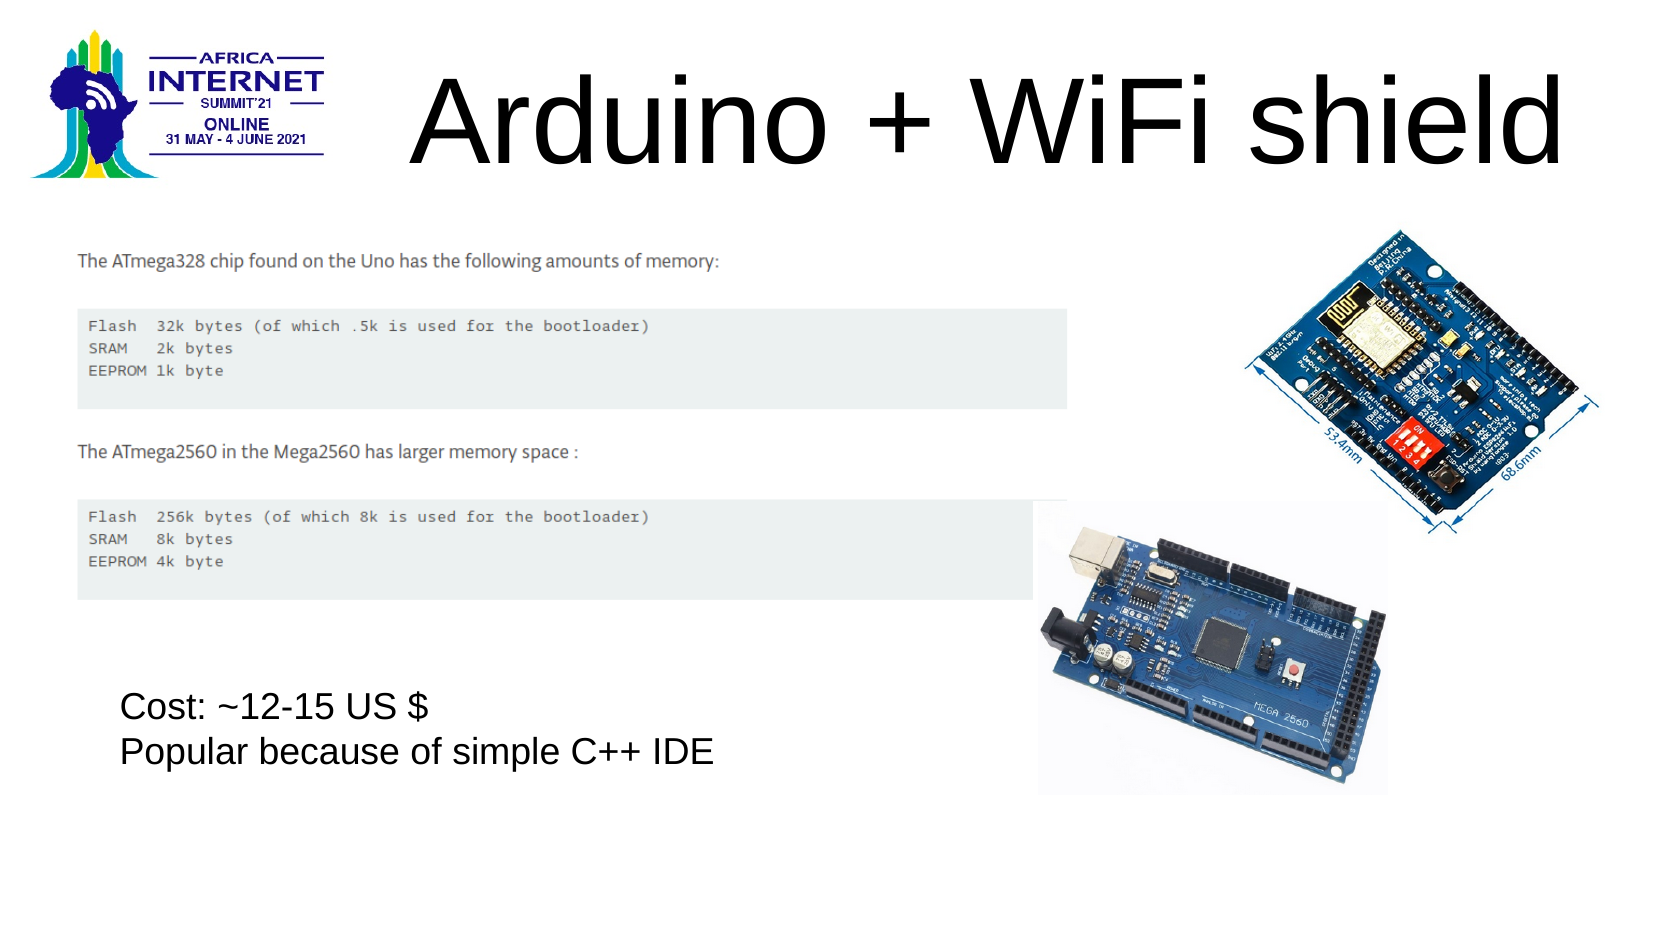

Arduino + WiFi shield
Cost: ~12-15 US $
Popular because of simple C++ IDE